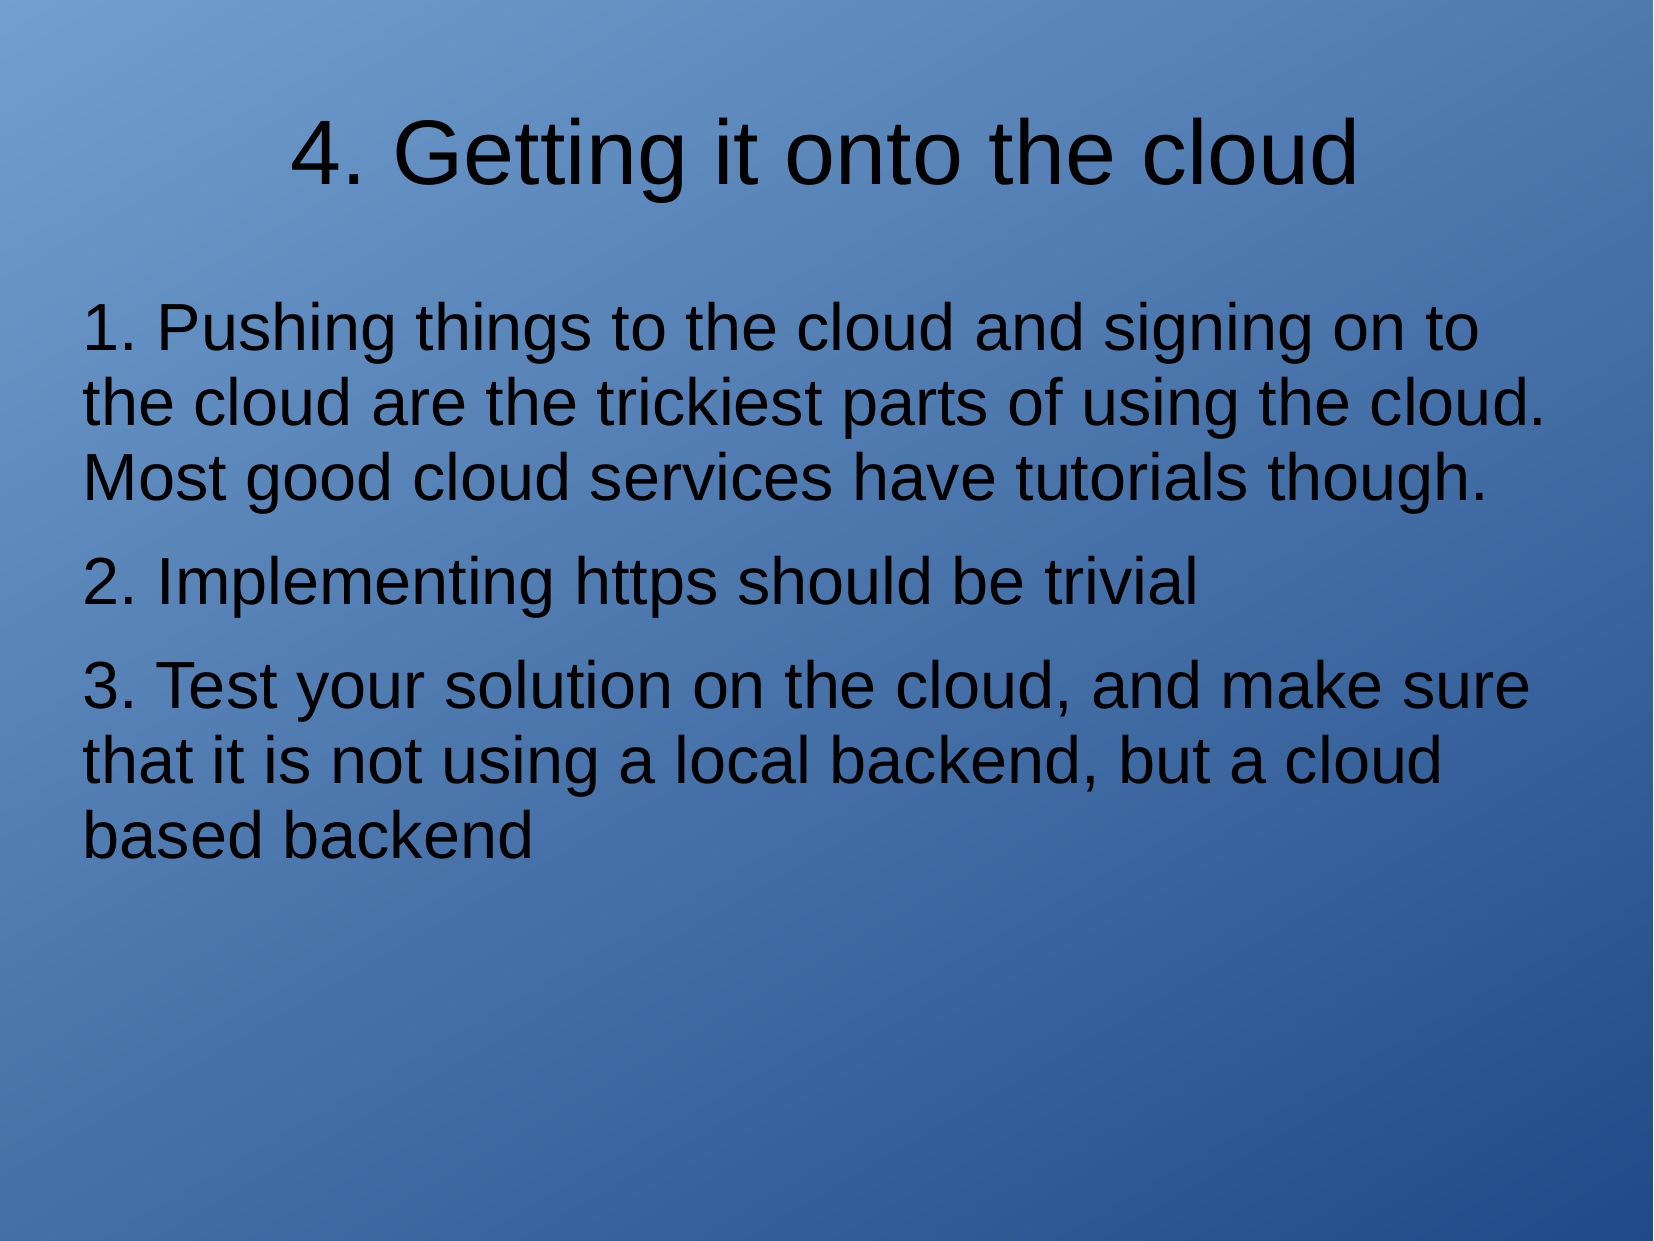

# 4. Getting it onto the cloud
1. Pushing things to the cloud and signing on to the cloud are the trickiest parts of using the cloud. Most good cloud services have tutorials though.
2. Implementing https should be trivial
3. Test your solution on the cloud, and make sure that it is not using a local backend, but a cloud based backend